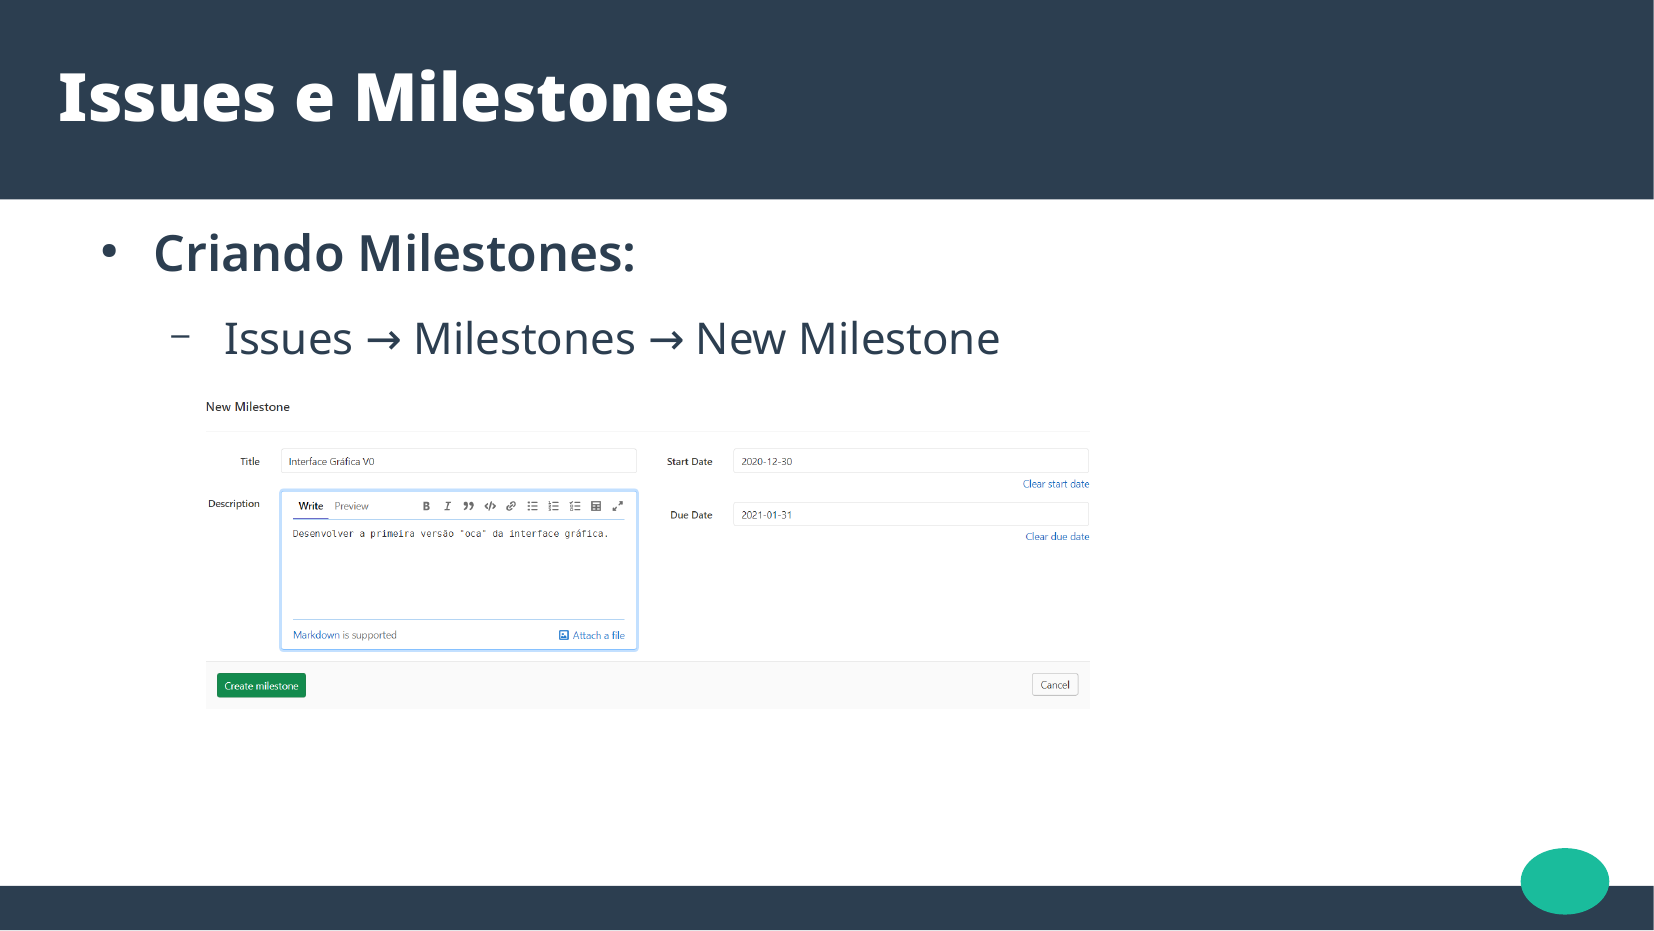

# Issues e Milestones
Criando Milestones:
Issues → Milestones → New Milestone